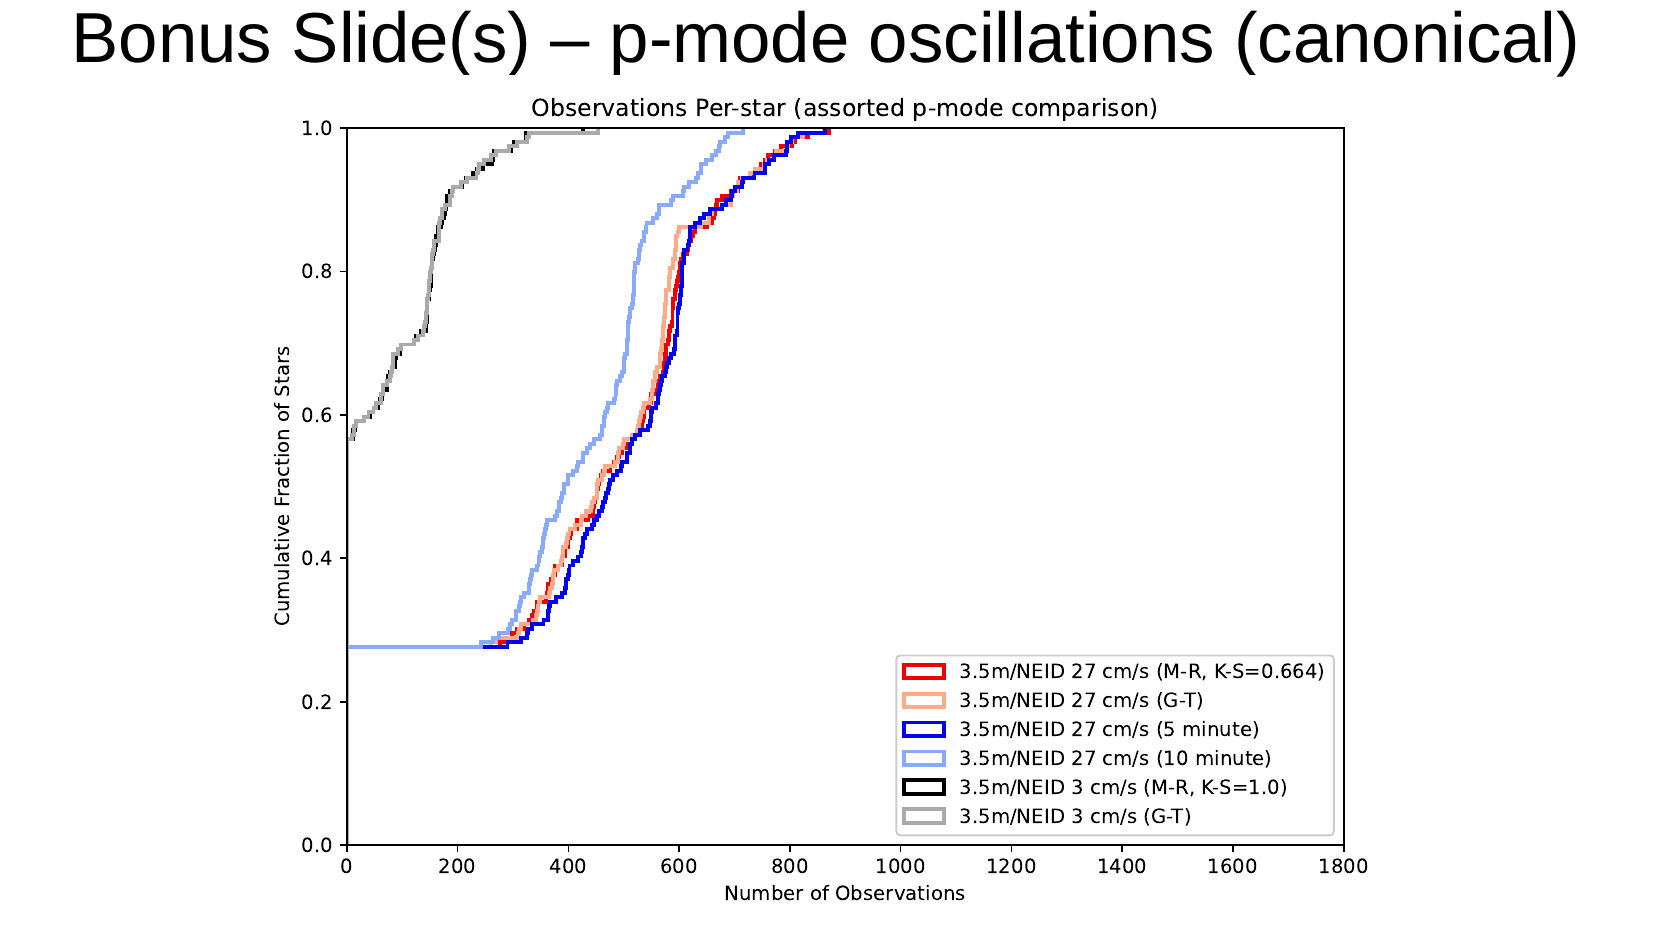

# Bonus Slide(s) – p-mode oscillations (canonical)